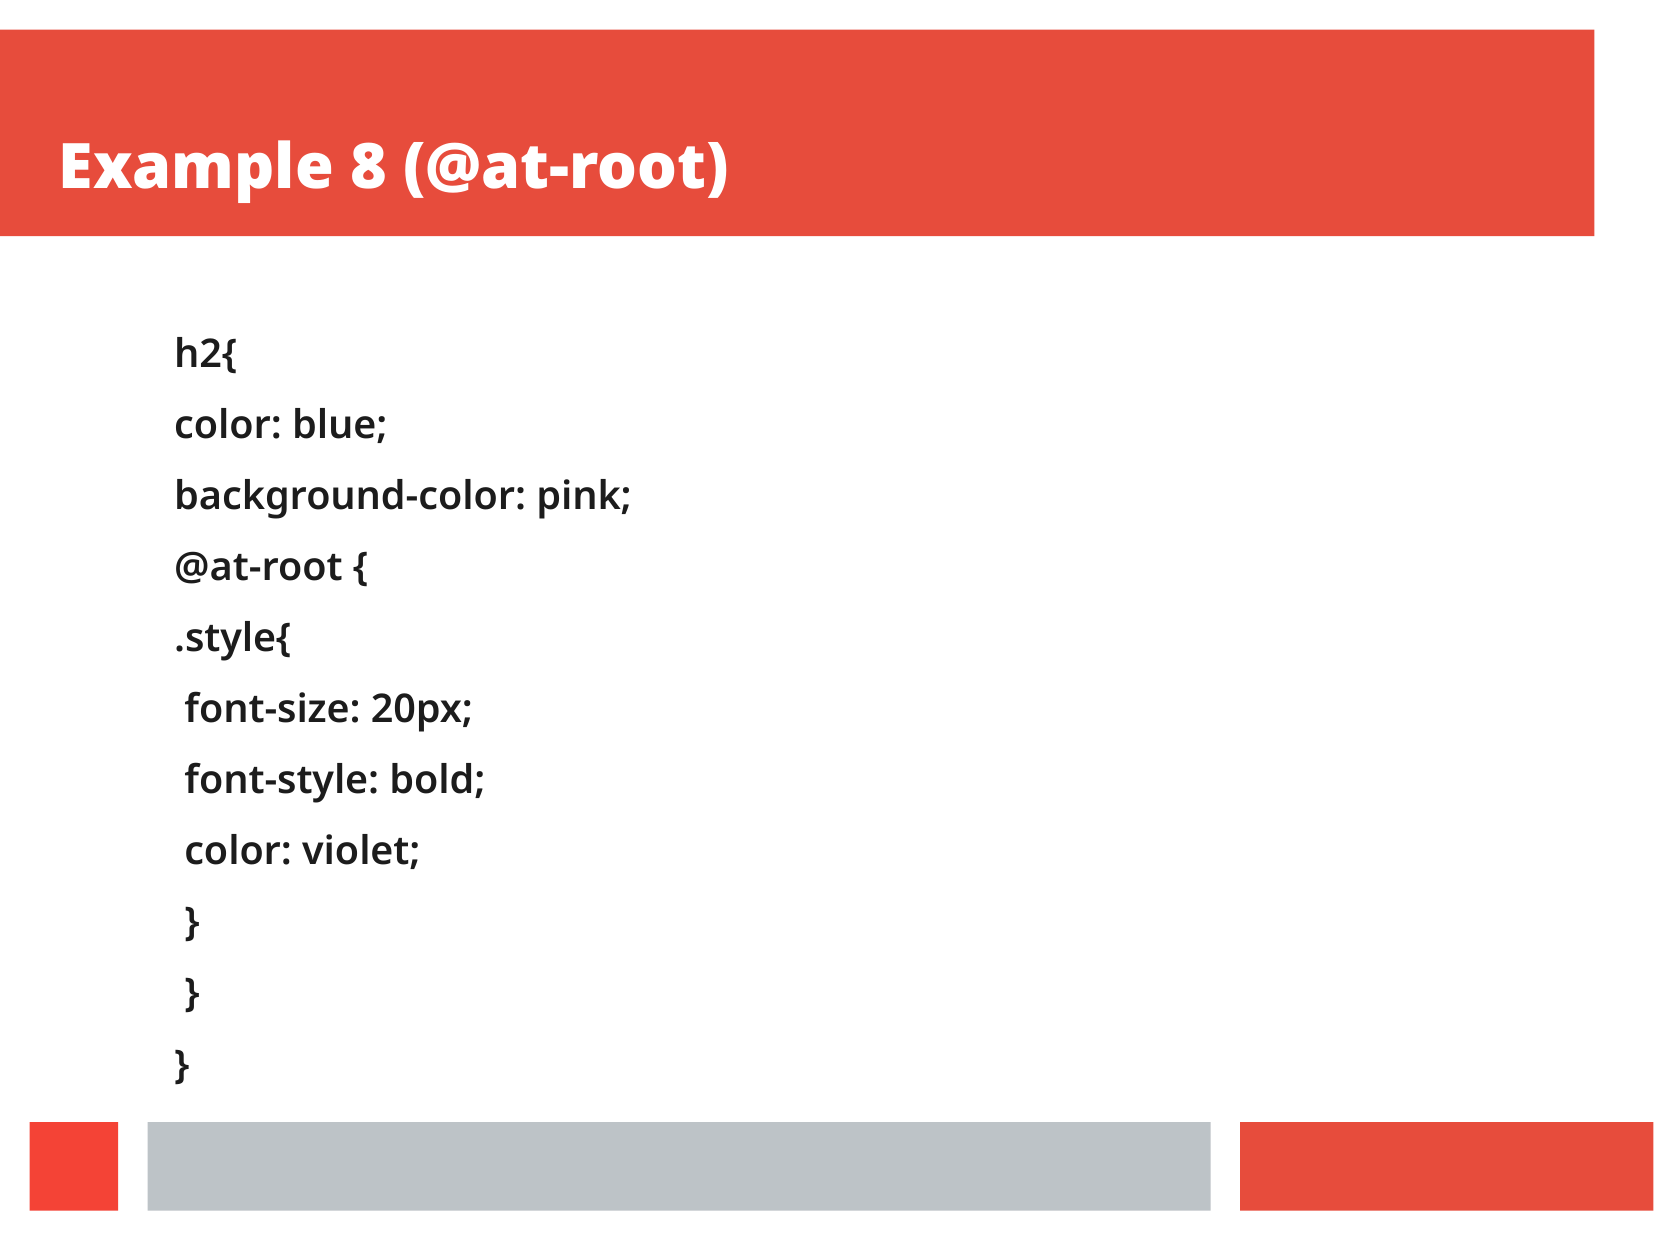

# Example 8 (@at-root)
h2{
color: blue;
background-color: pink;
@at-root {
.style{
 font-size: 20px;
 font-style: bold;
 color: violet;
 }
 }
}